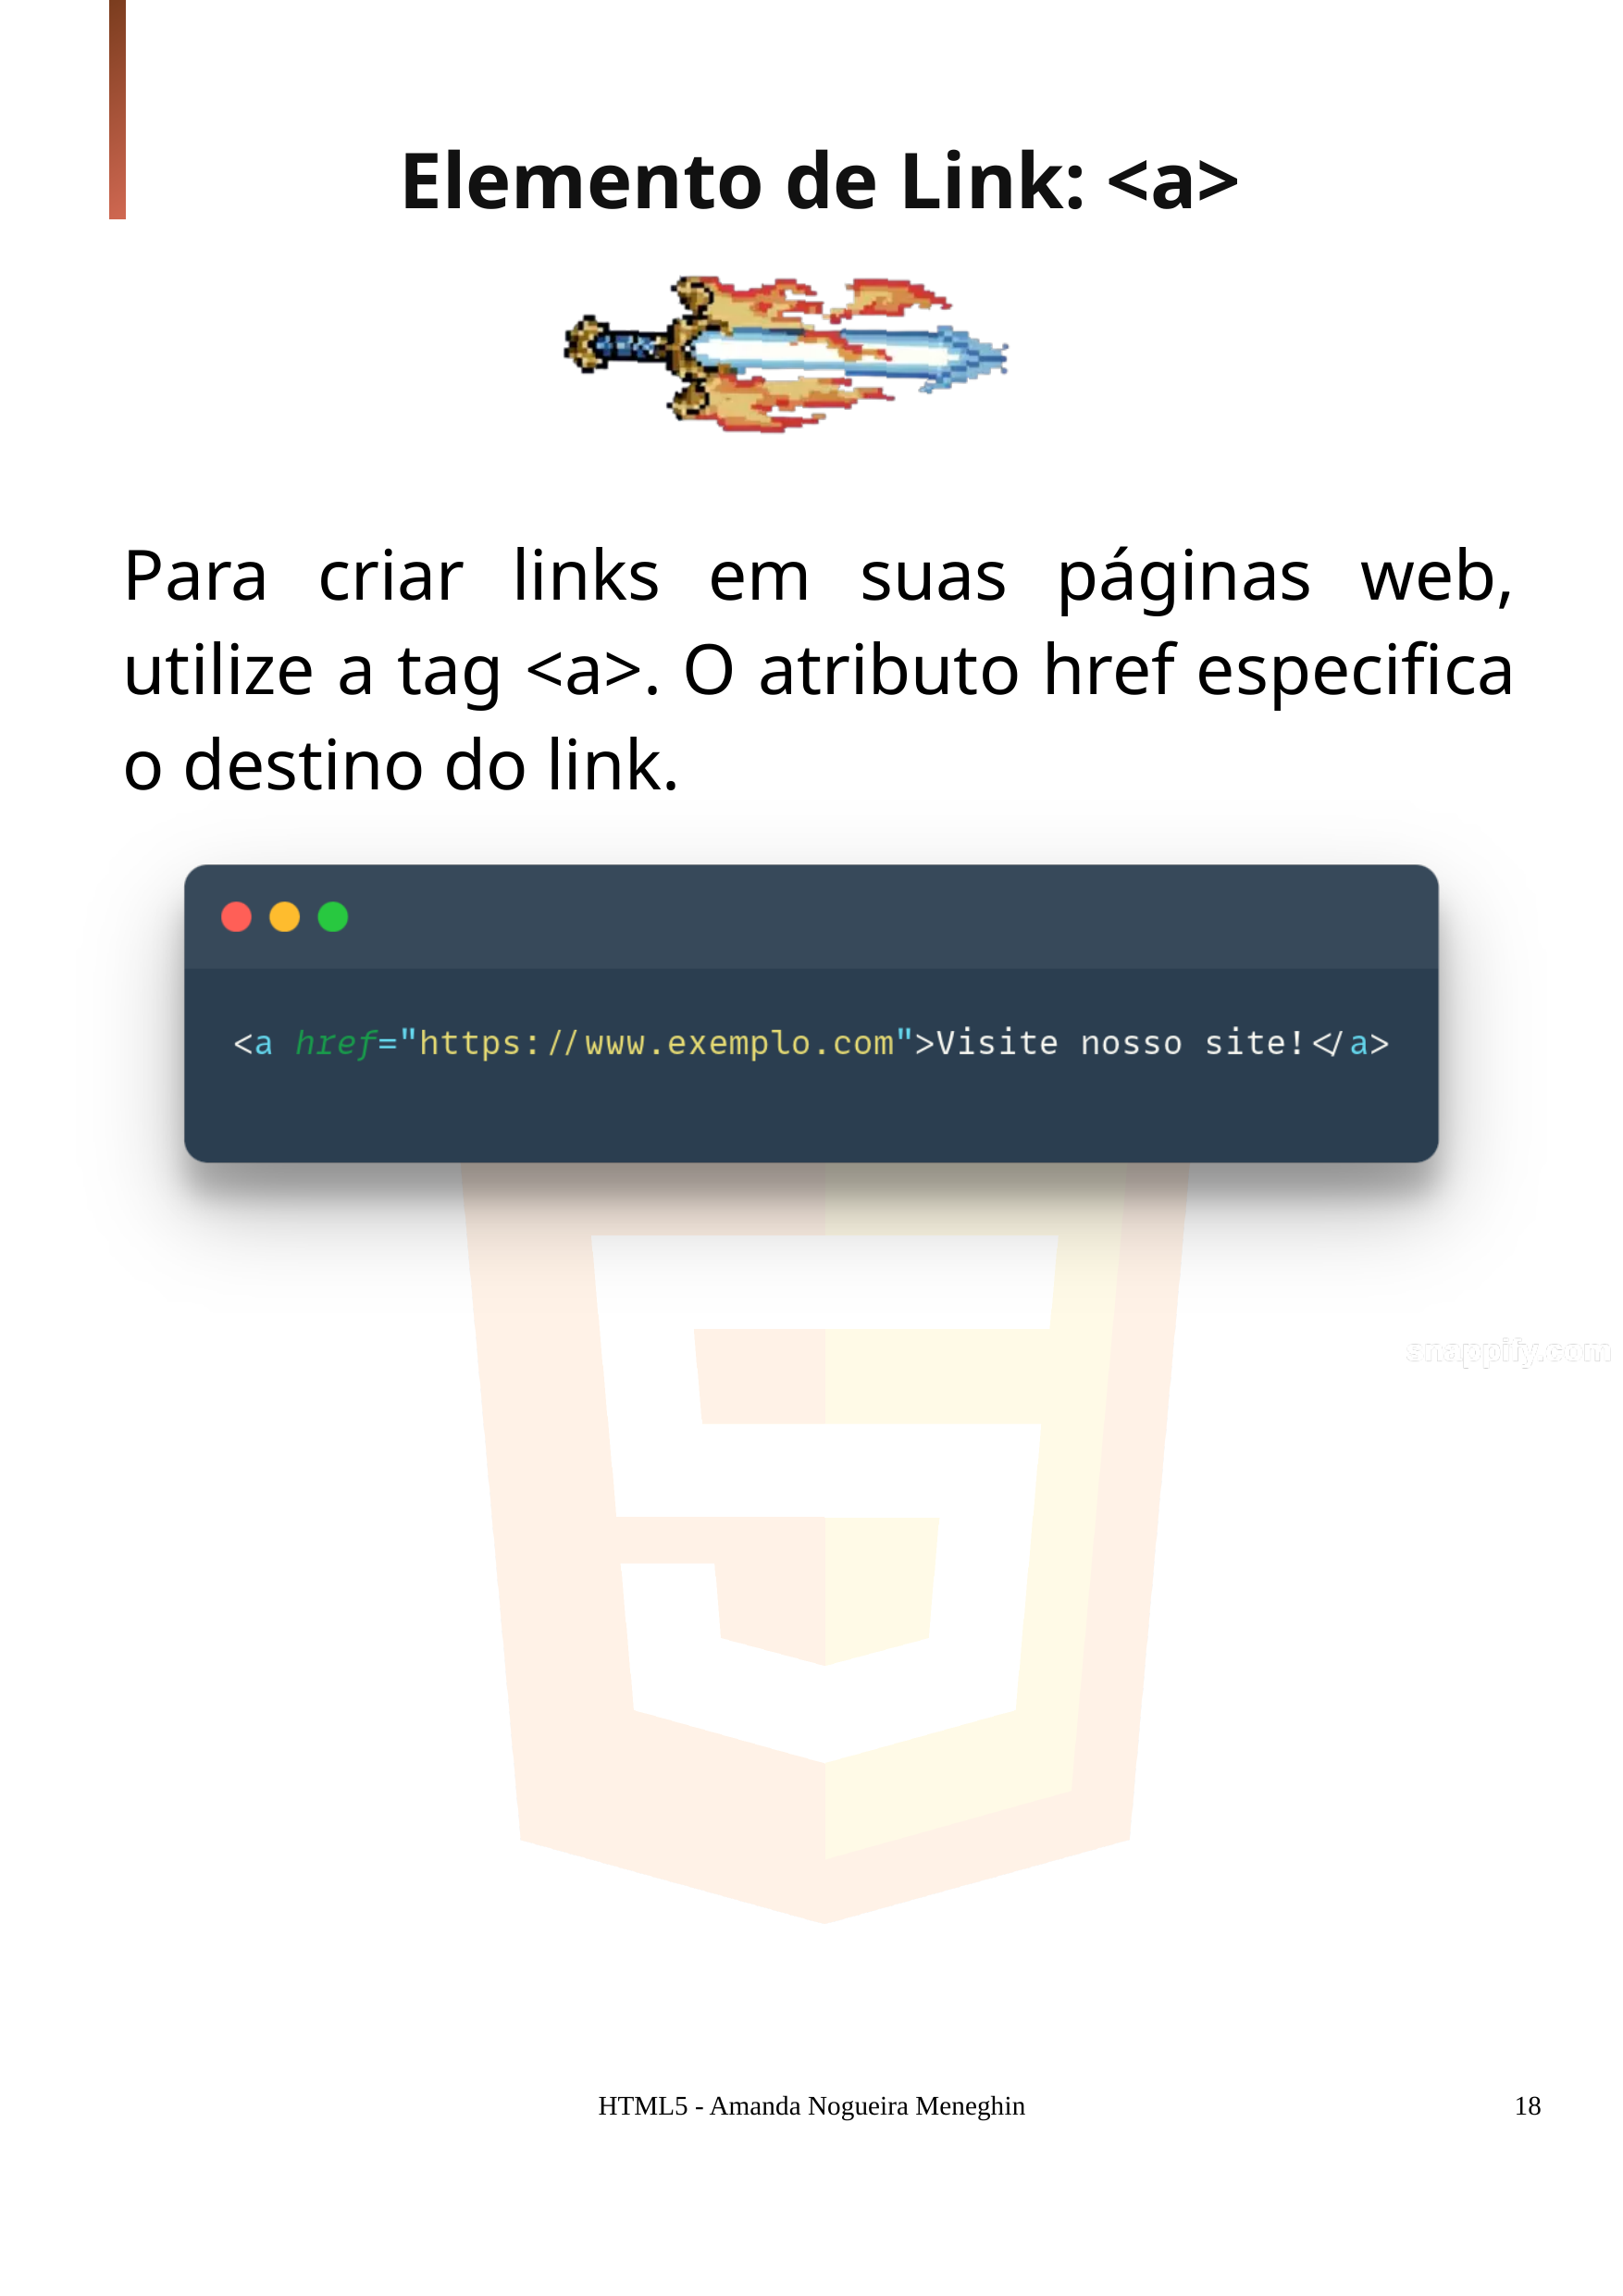

Elemento de Link: <a>
Para criar links em suas páginas web, utilize a tag <a>. O atributo href especifica o destino do link.
HTML5 - Amanda Nogueira Meneghin
18